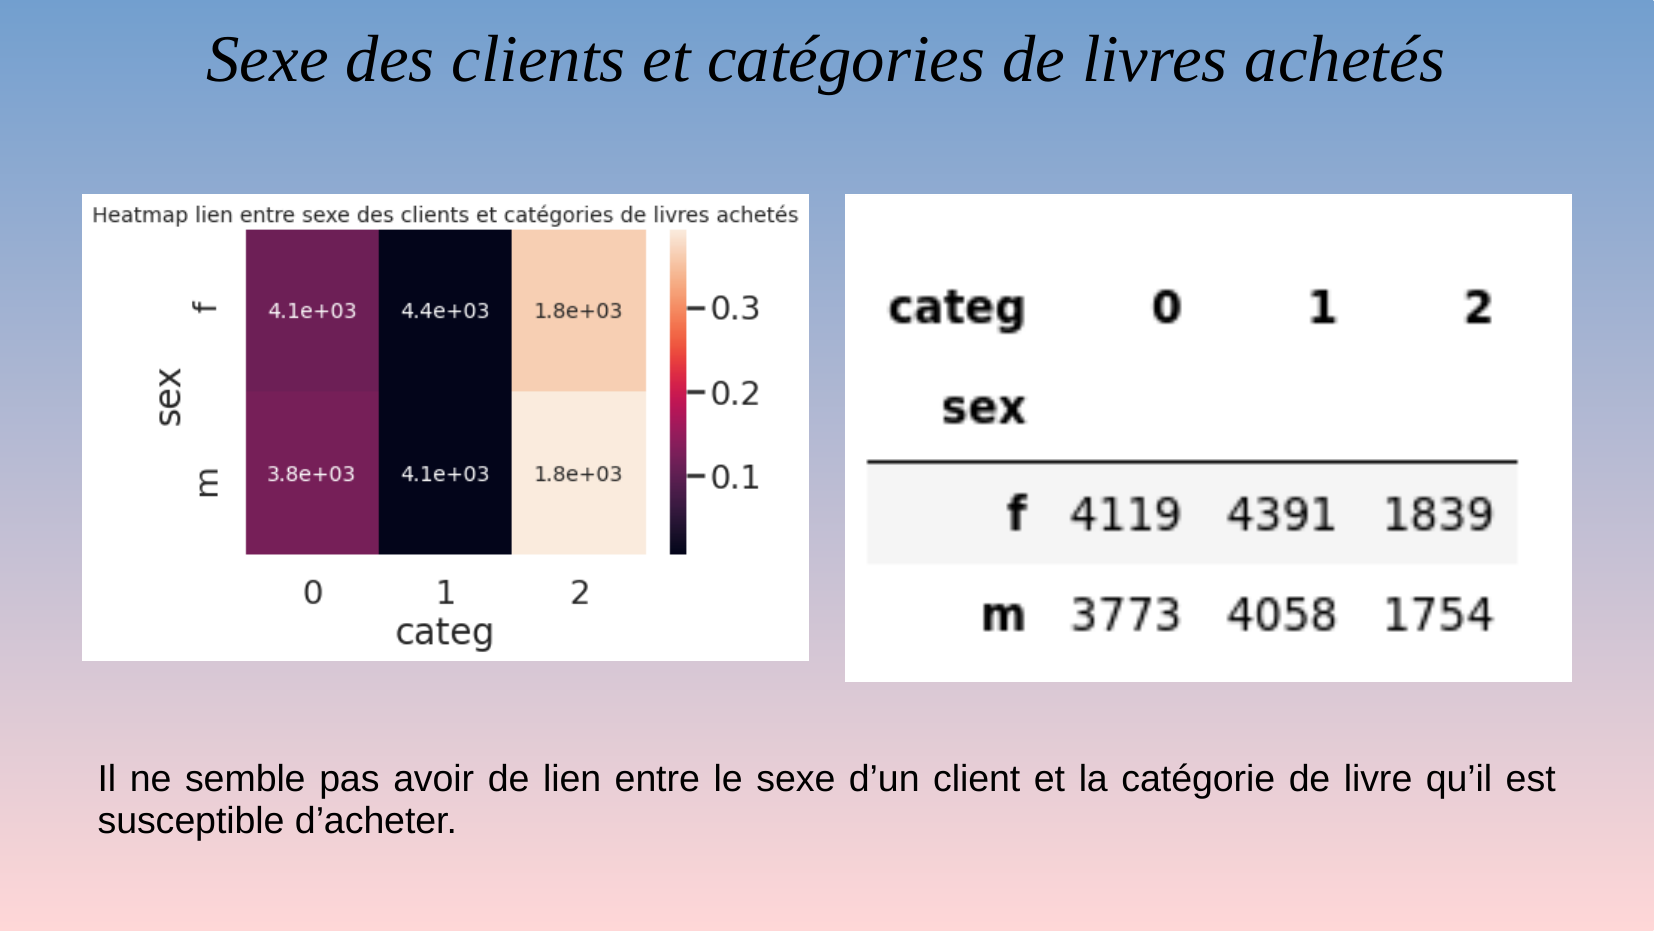

# Sexe des clients et catégories de livres achetés
Il ne semble pas avoir de lien entre le sexe d’un client et la catégorie de livre qu’il est susceptible d’acheter.